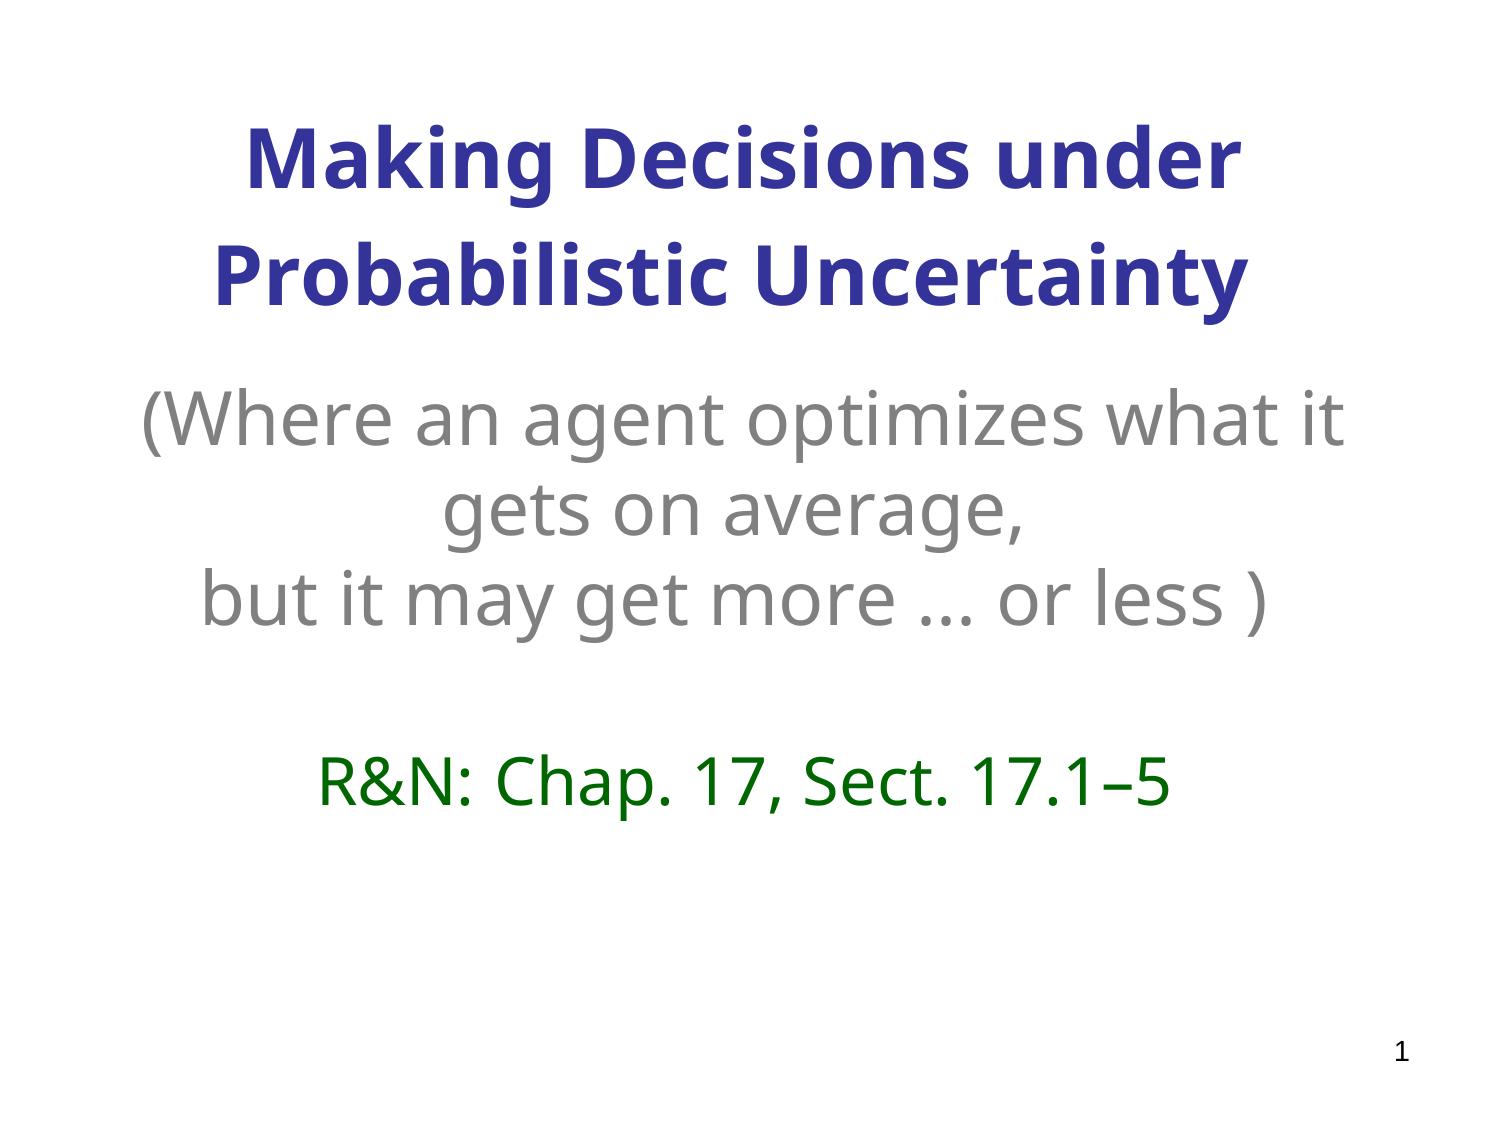

# Making Decisions under Probabilistic Uncertainty (Where an agent optimizes what it gets on average, but it may get more ... or less ) R&N: Chap. 17, Sect. 17.1–5